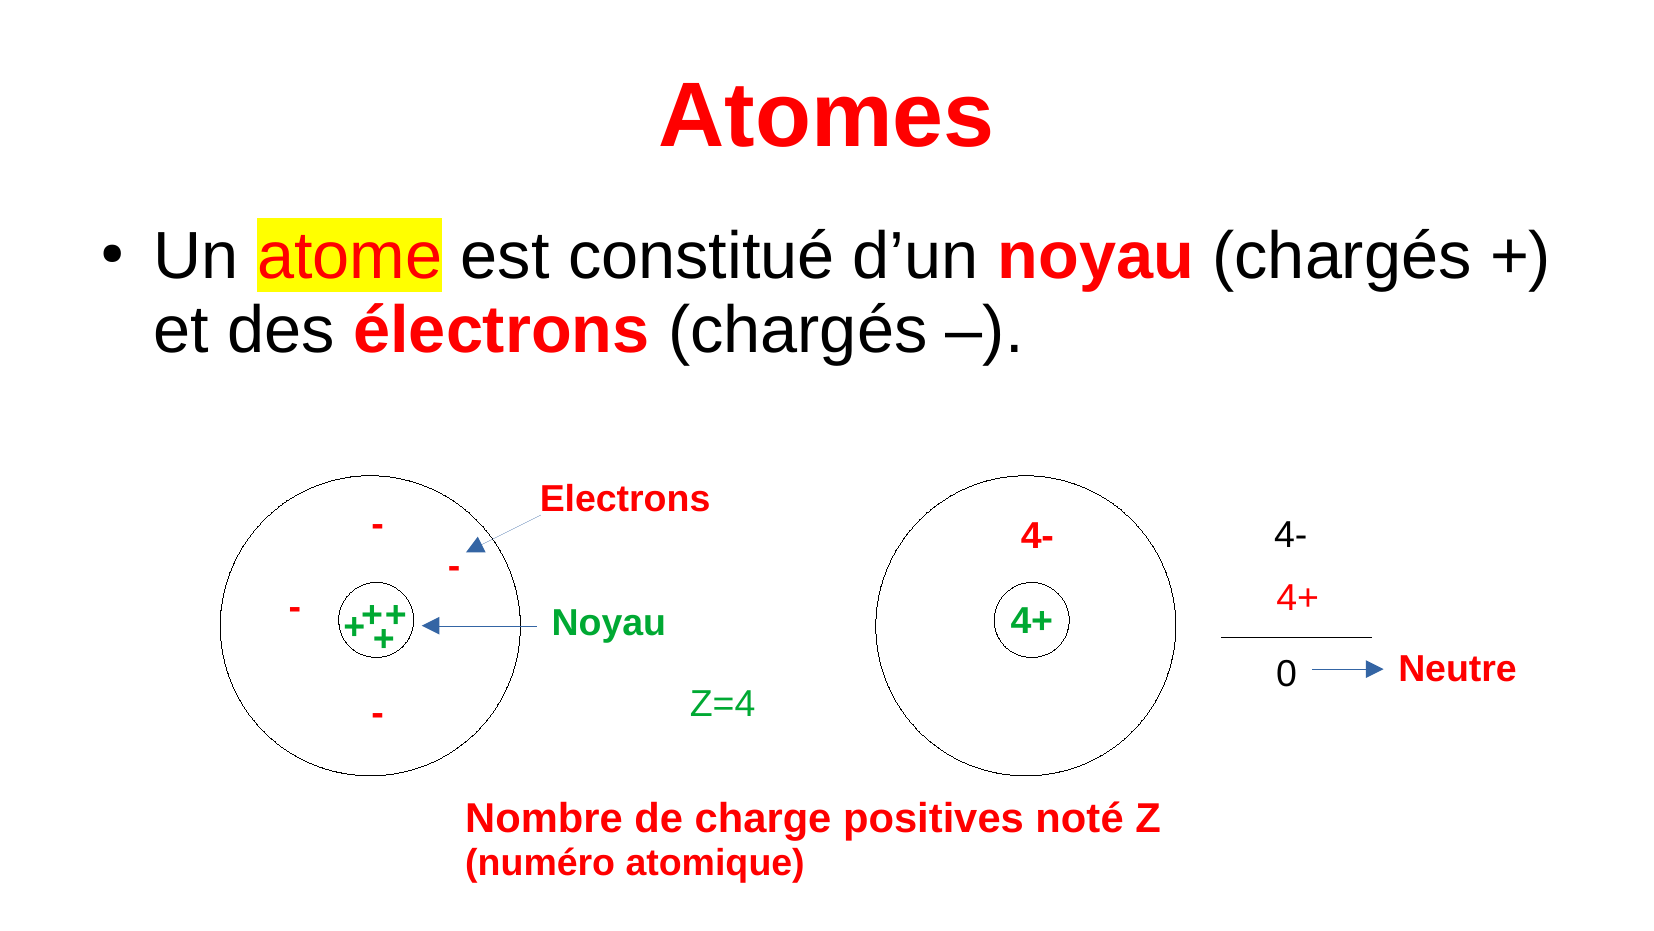

# Atomes
Un atome est constitué d’un noyau (chargés +) et des électrons (chargés –).
Electrons
-
4-
4-
-
4+
-
+
+
4+
Noyau
+
+
Neutre
0
Z=4
-
Nombre de charge positives noté Z (numéro atomique)